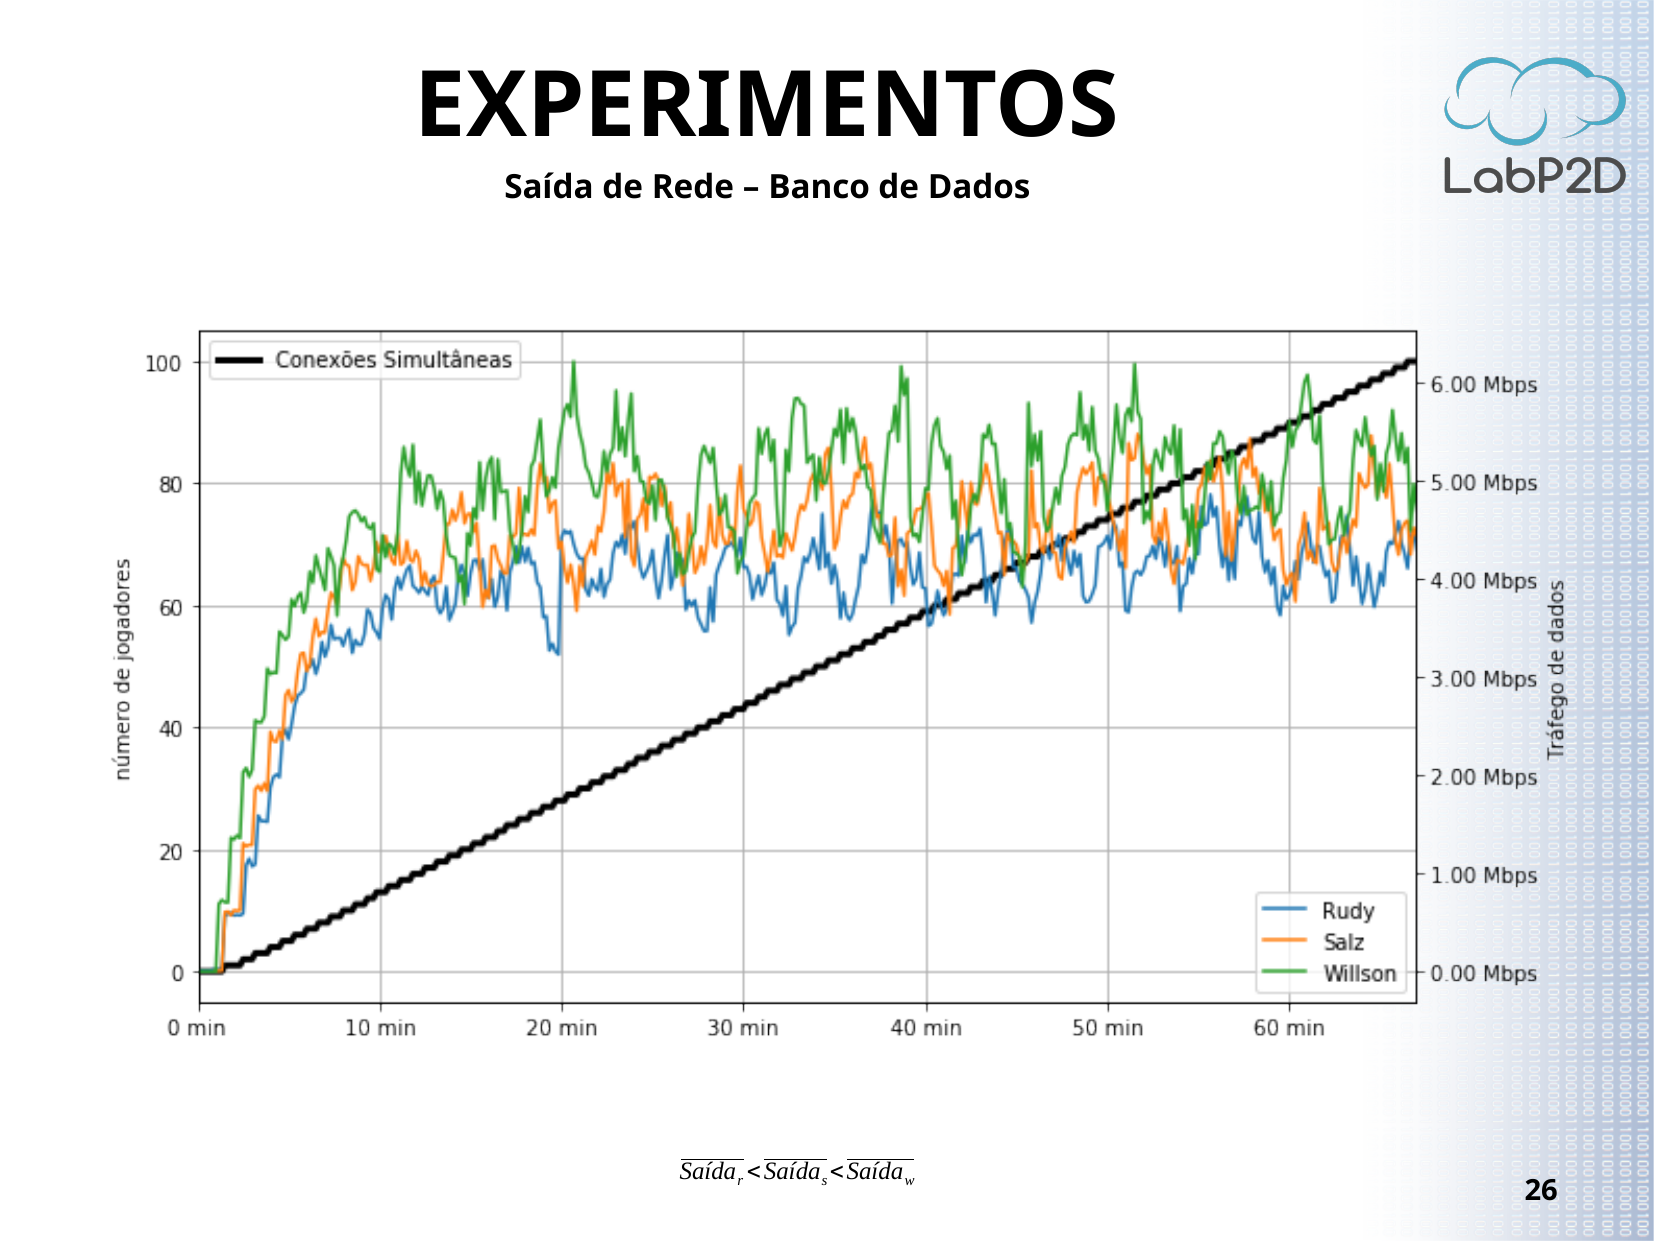

# EXPERIMENTOS Saída de Rede – Banco de Dados
26